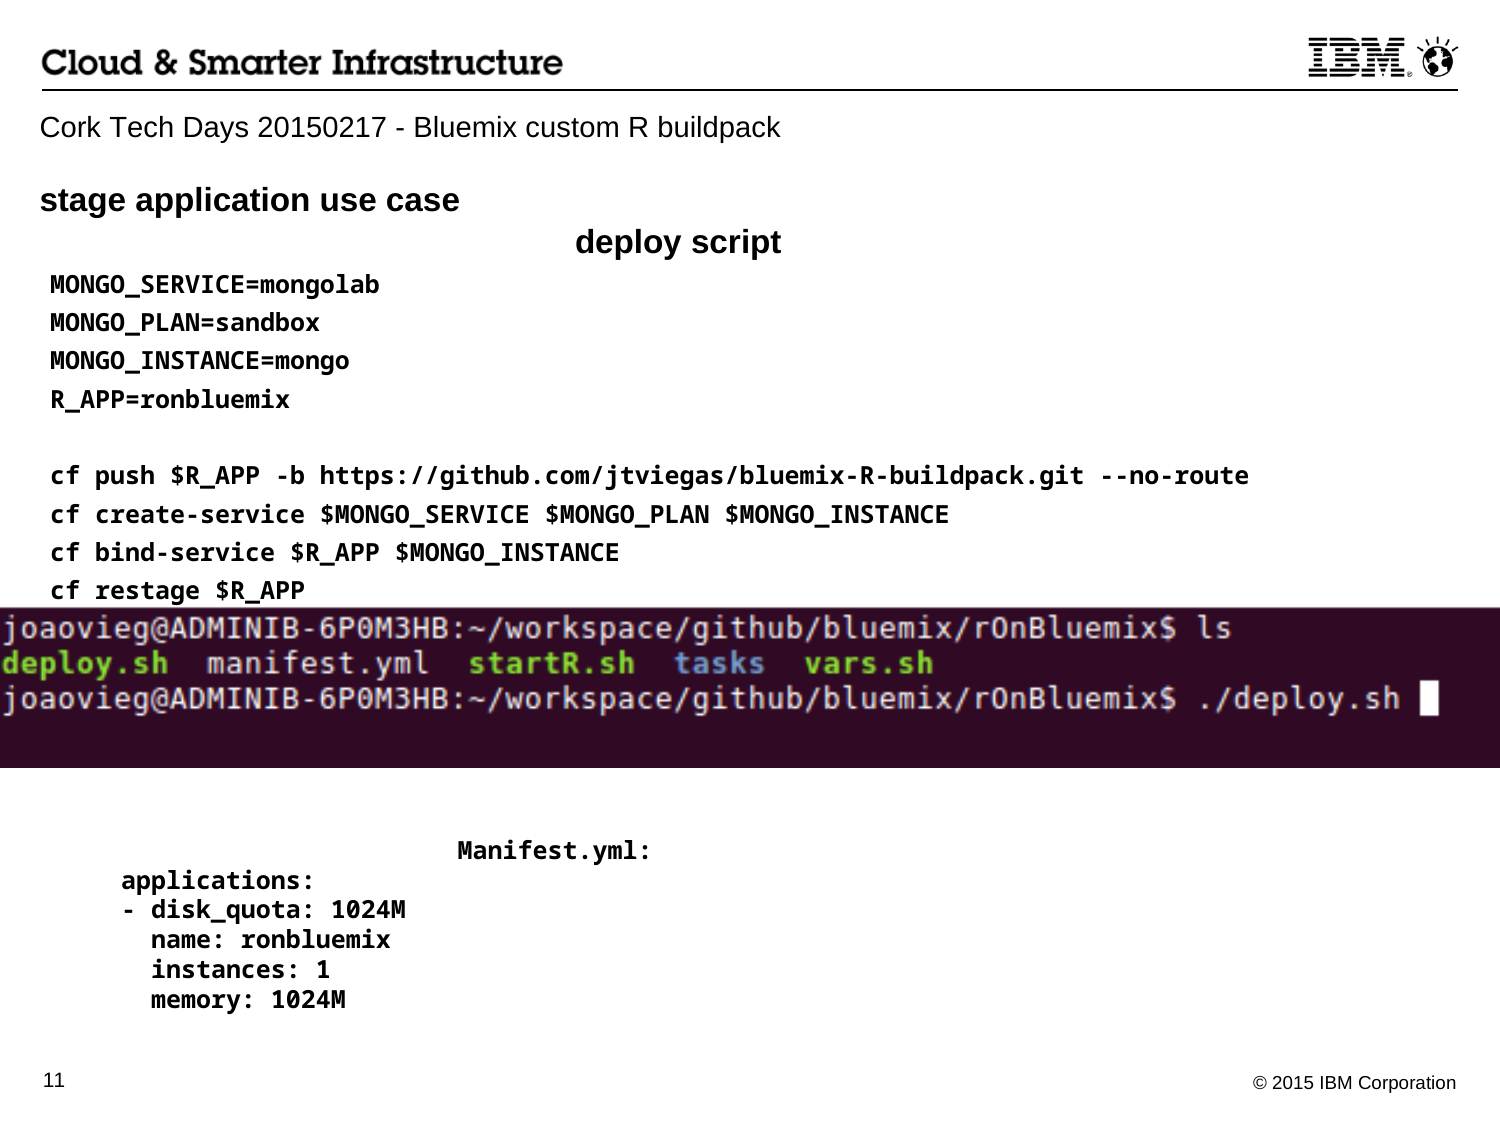

# Cork Tech Days 20150217 - Bluemix custom R buildpack stage application use case
deploy script
MONGO_SERVICE=mongolab
MONGO_PLAN=sandbox
MONGO_INSTANCE=mongo
R_APP=ronbluemix
cf push $R_APP -b https://github.com/jtviegas/bluemix-R-buildpack.git --no-route
cf create-service $MONGO_SERVICE $MONGO_PLAN $MONGO_INSTANCE
cf bind-service $R_APP $MONGO_INSTANCE
cf restage $R_APP
Manifest.yml:
applications:
- disk_quota: 1024M
 name: ronbluemix
 instances: 1
 memory: 1024M